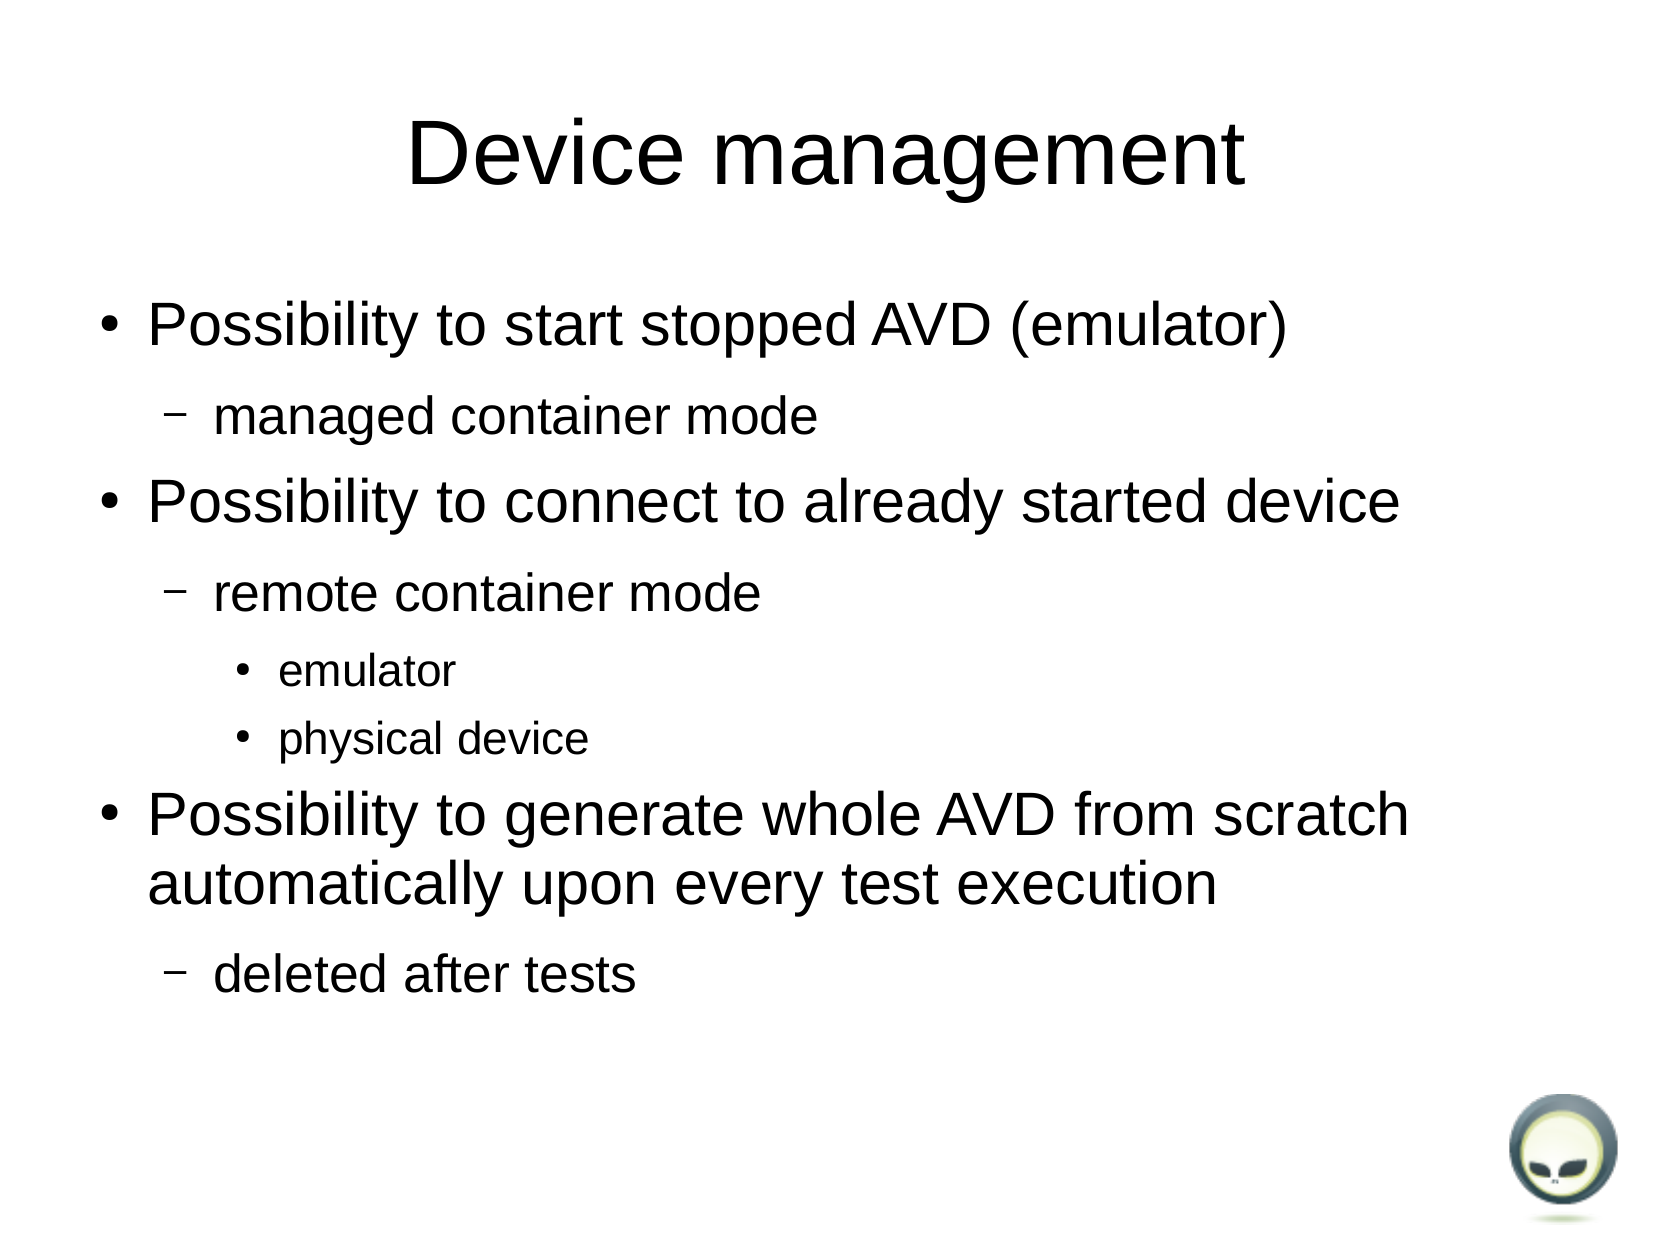

# Device management
Possibility to start stopped AVD (emulator)
managed container mode
Possibility to connect to already started device
remote container mode
emulator
physical device
Possibility to generate whole AVD from scratch automatically upon every test execution
deleted after tests